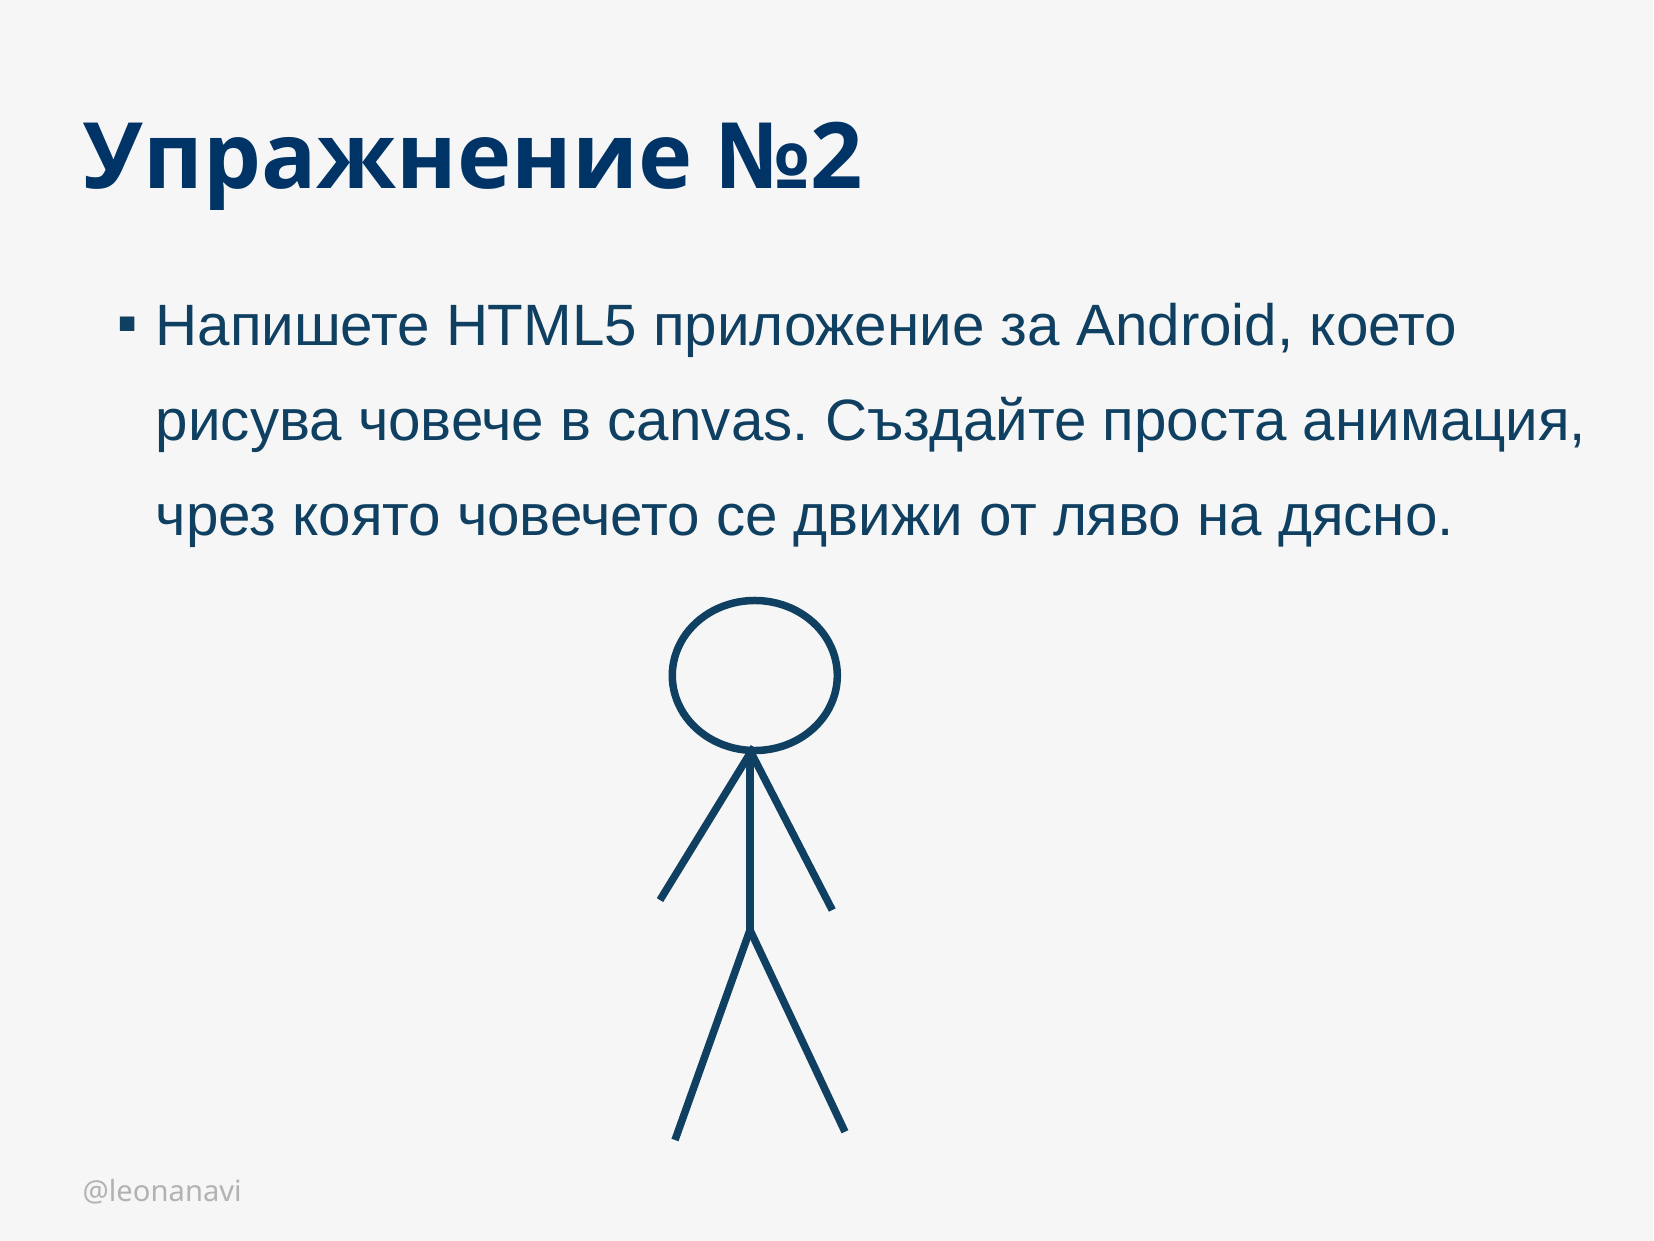

# Упражнение №2
Напишете HTML5 приложение за Android, което
рисува човече в canvas. Създайте проста анимация,
чрез която човечето се движи от ляво на дясно.